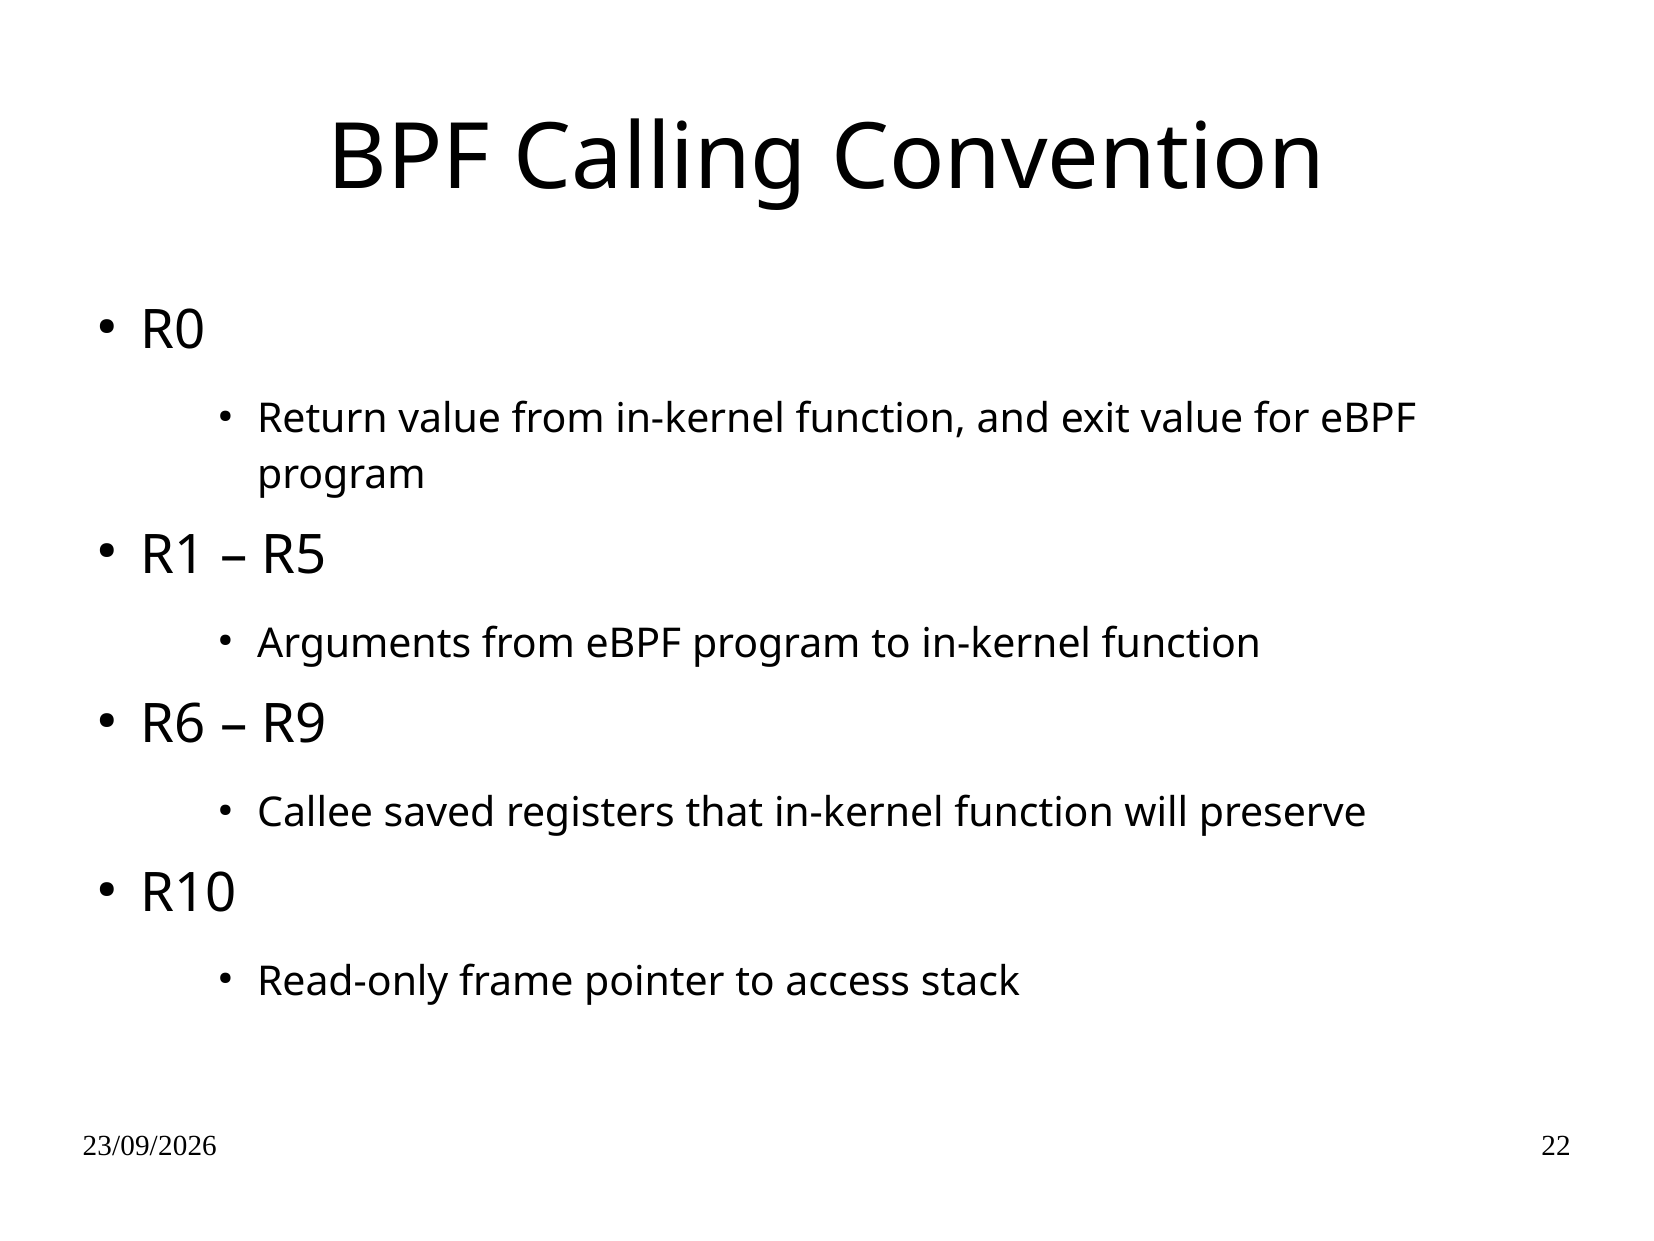

# BPF Calling Convention
R0
Return value from in-kernel function, and exit value for eBPF program
R1 – R5
Arguments from eBPF program to in-kernel function
R6 – R9
Callee saved registers that in-kernel function will preserve
R10
Read-only frame pointer to access stack
22